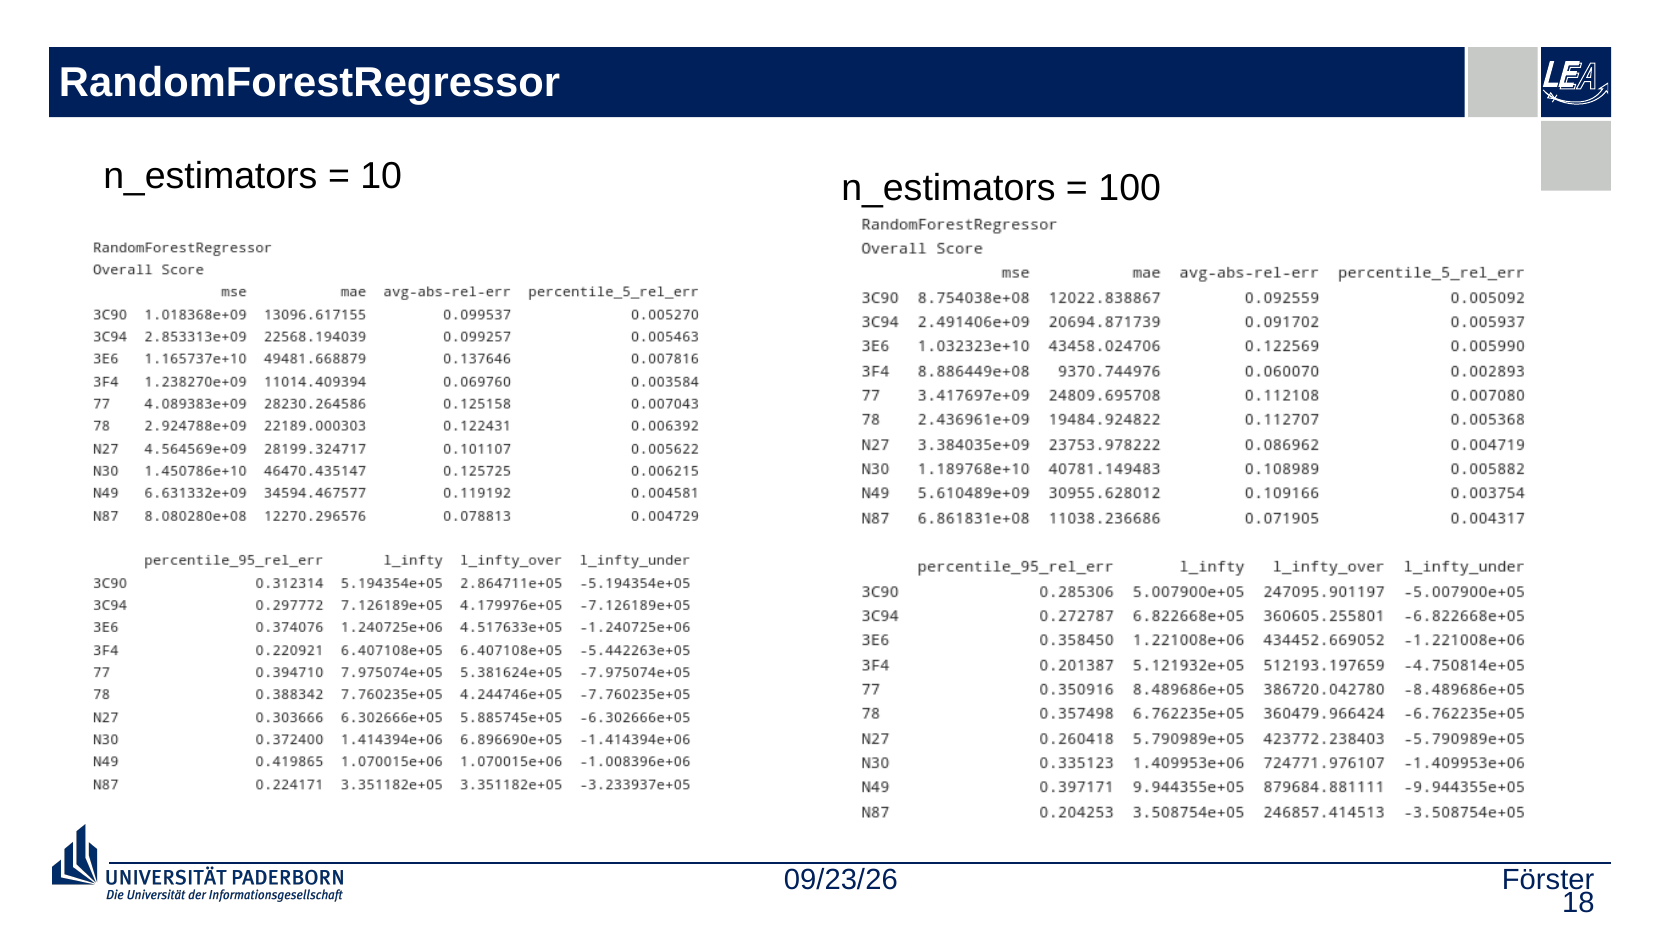

# RandomForestRegressor
n_estimators = 10
n_estimators = 100
Förster
18